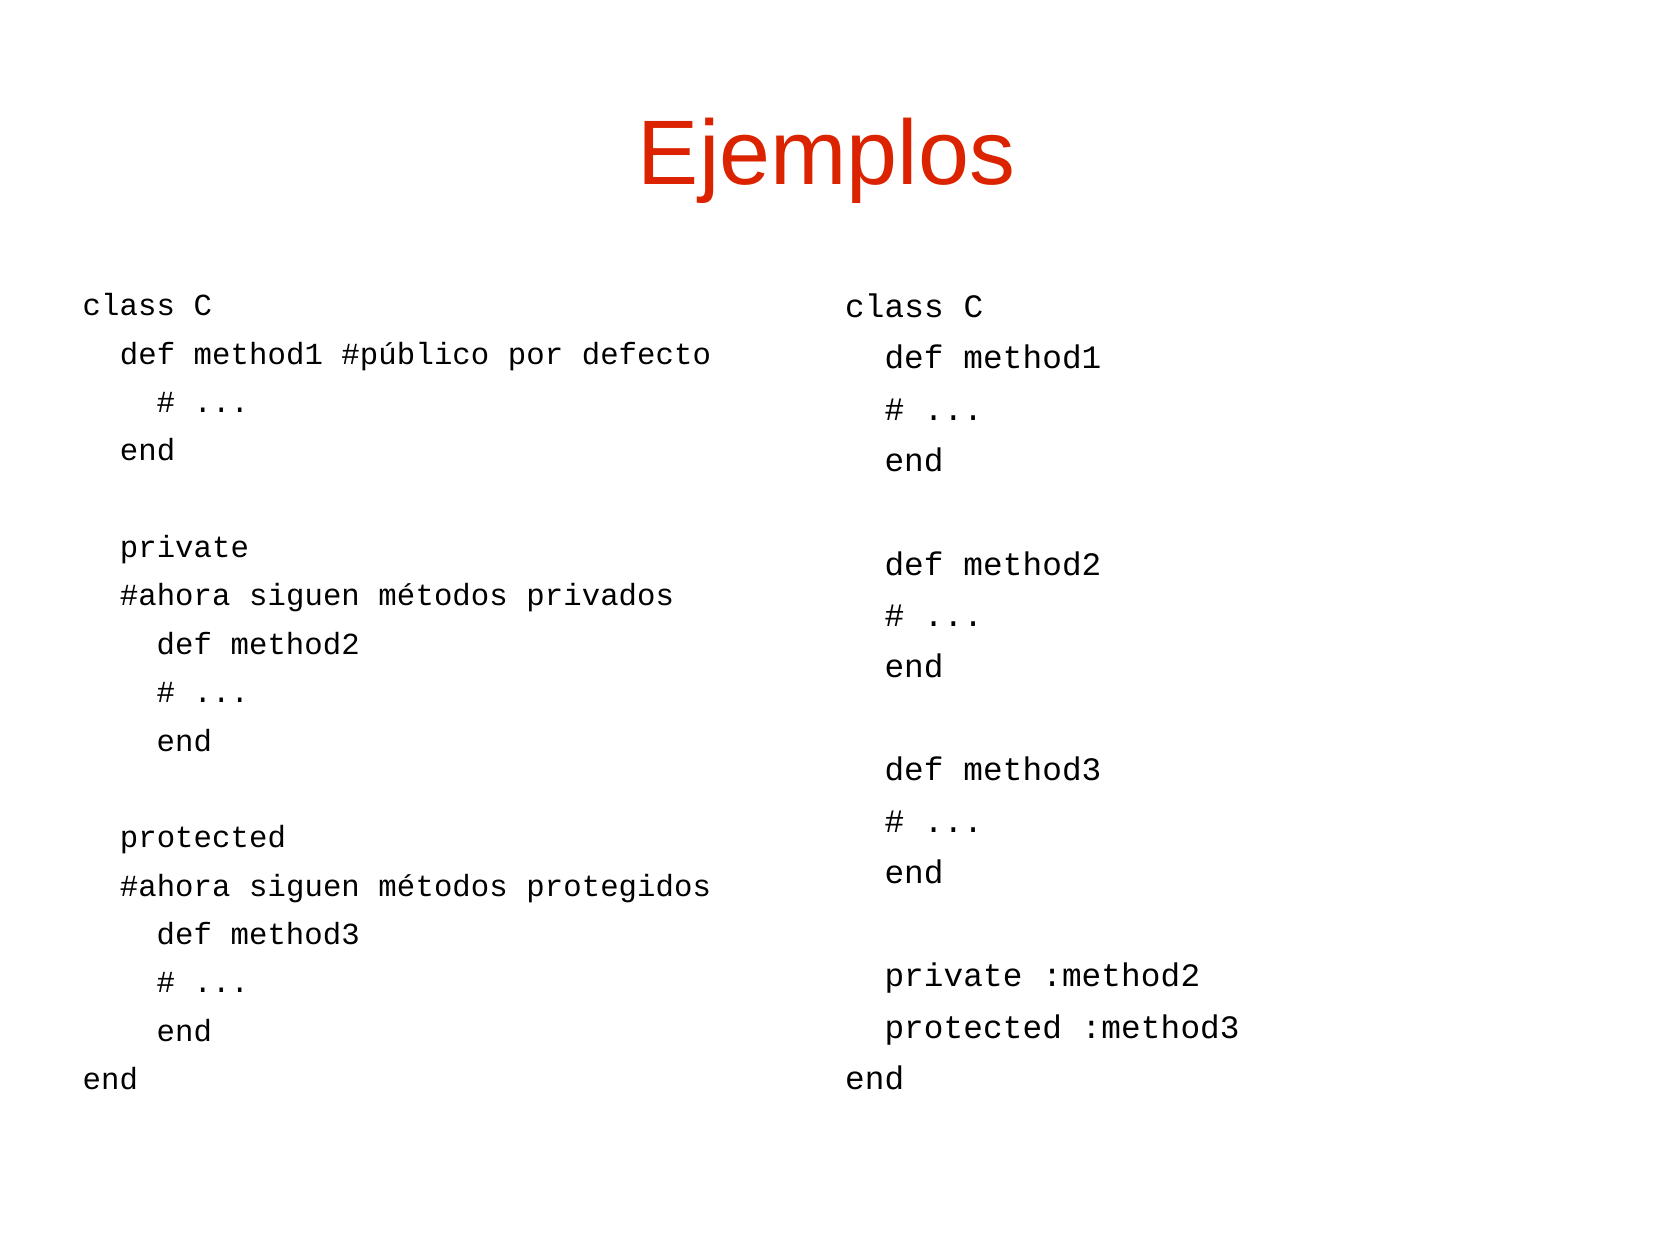

# Ejemplos
class C
 def method1 #público por defecto
 # ...
 end
 private
 #ahora siguen métodos privados
 def method2
 # ...
 end
 protected
 #ahora siguen métodos protegidos
 def method3
 # ...
 end
end
class C
 def method1
 # ...
 end
 def method2
 # ...
 end
 def method3
 # ...
 end
 private :method2
 protected :method3
end